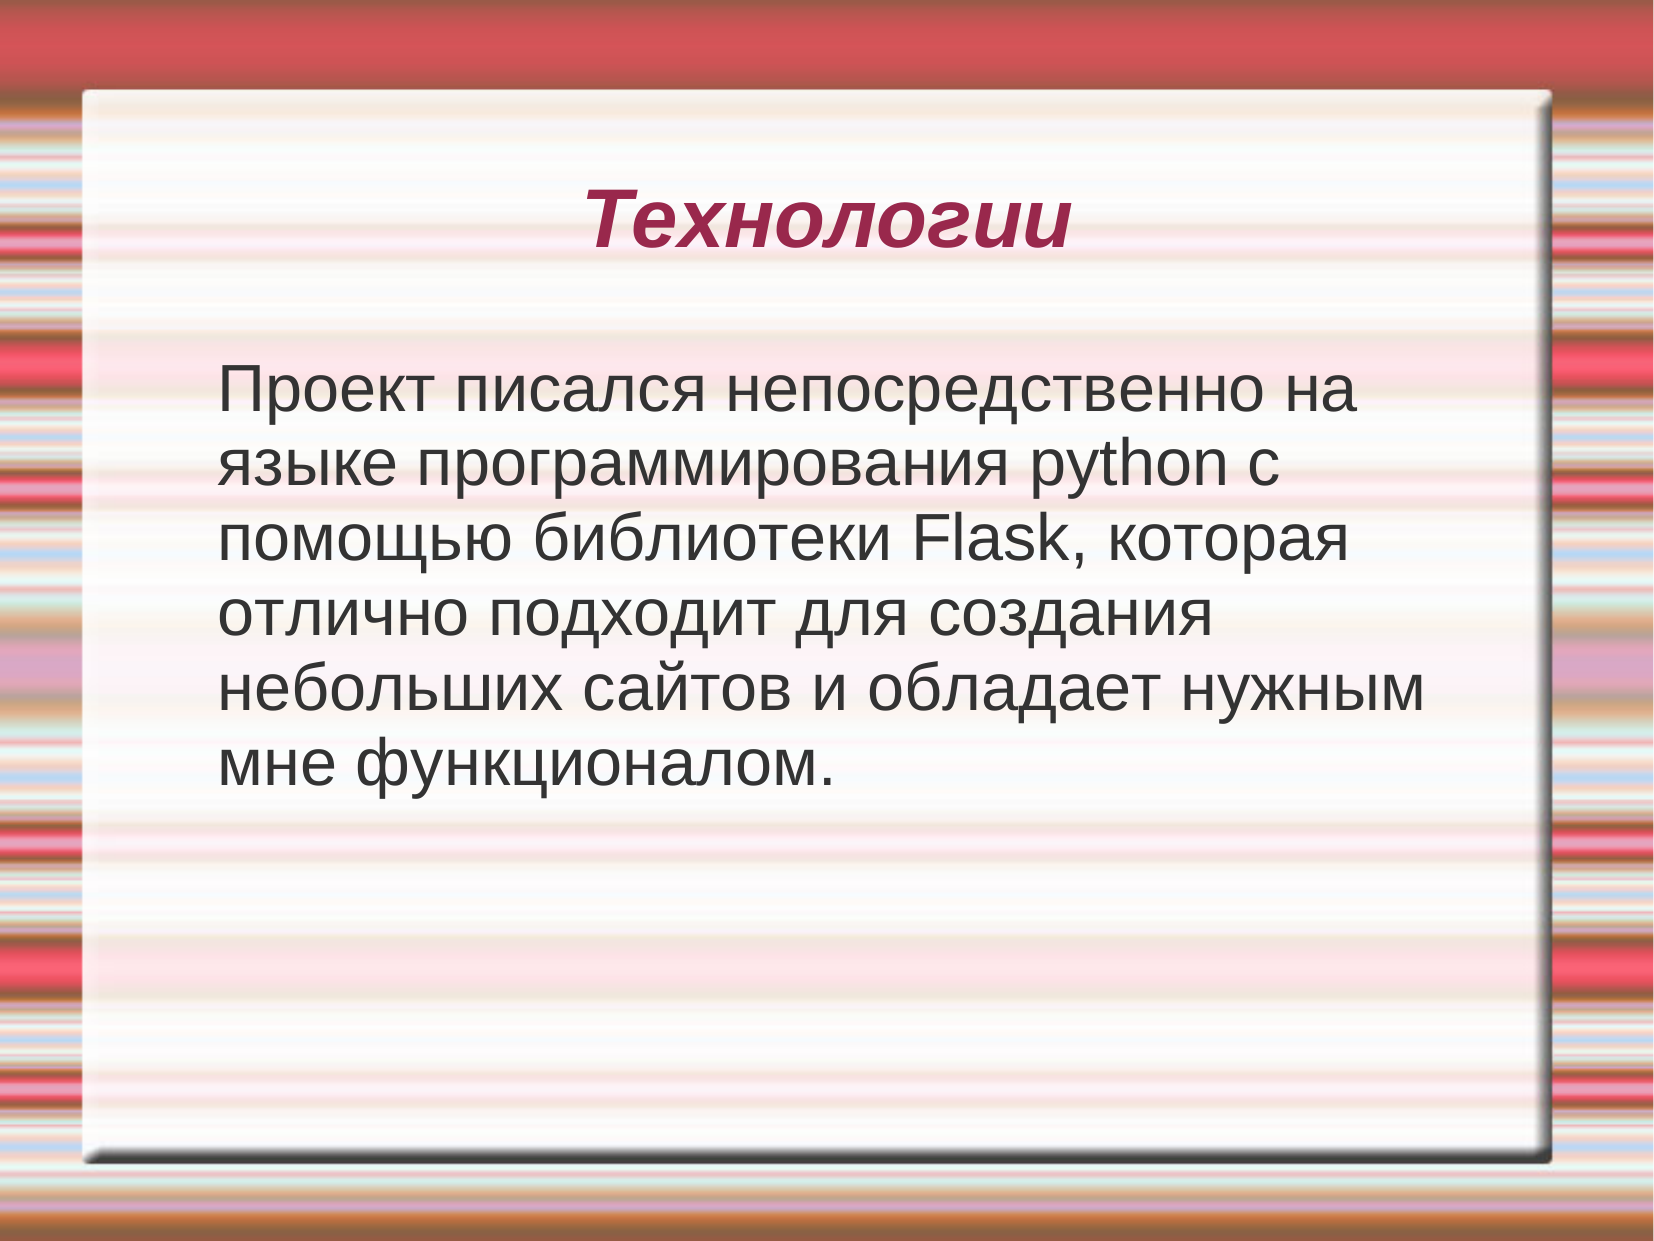

# Технологии
Проект писался непосредственно на языке программирования python с помощью библиотеки Flask, которая отлично подходит для создания небольших сайтов и обладает нужным мне функционалом.